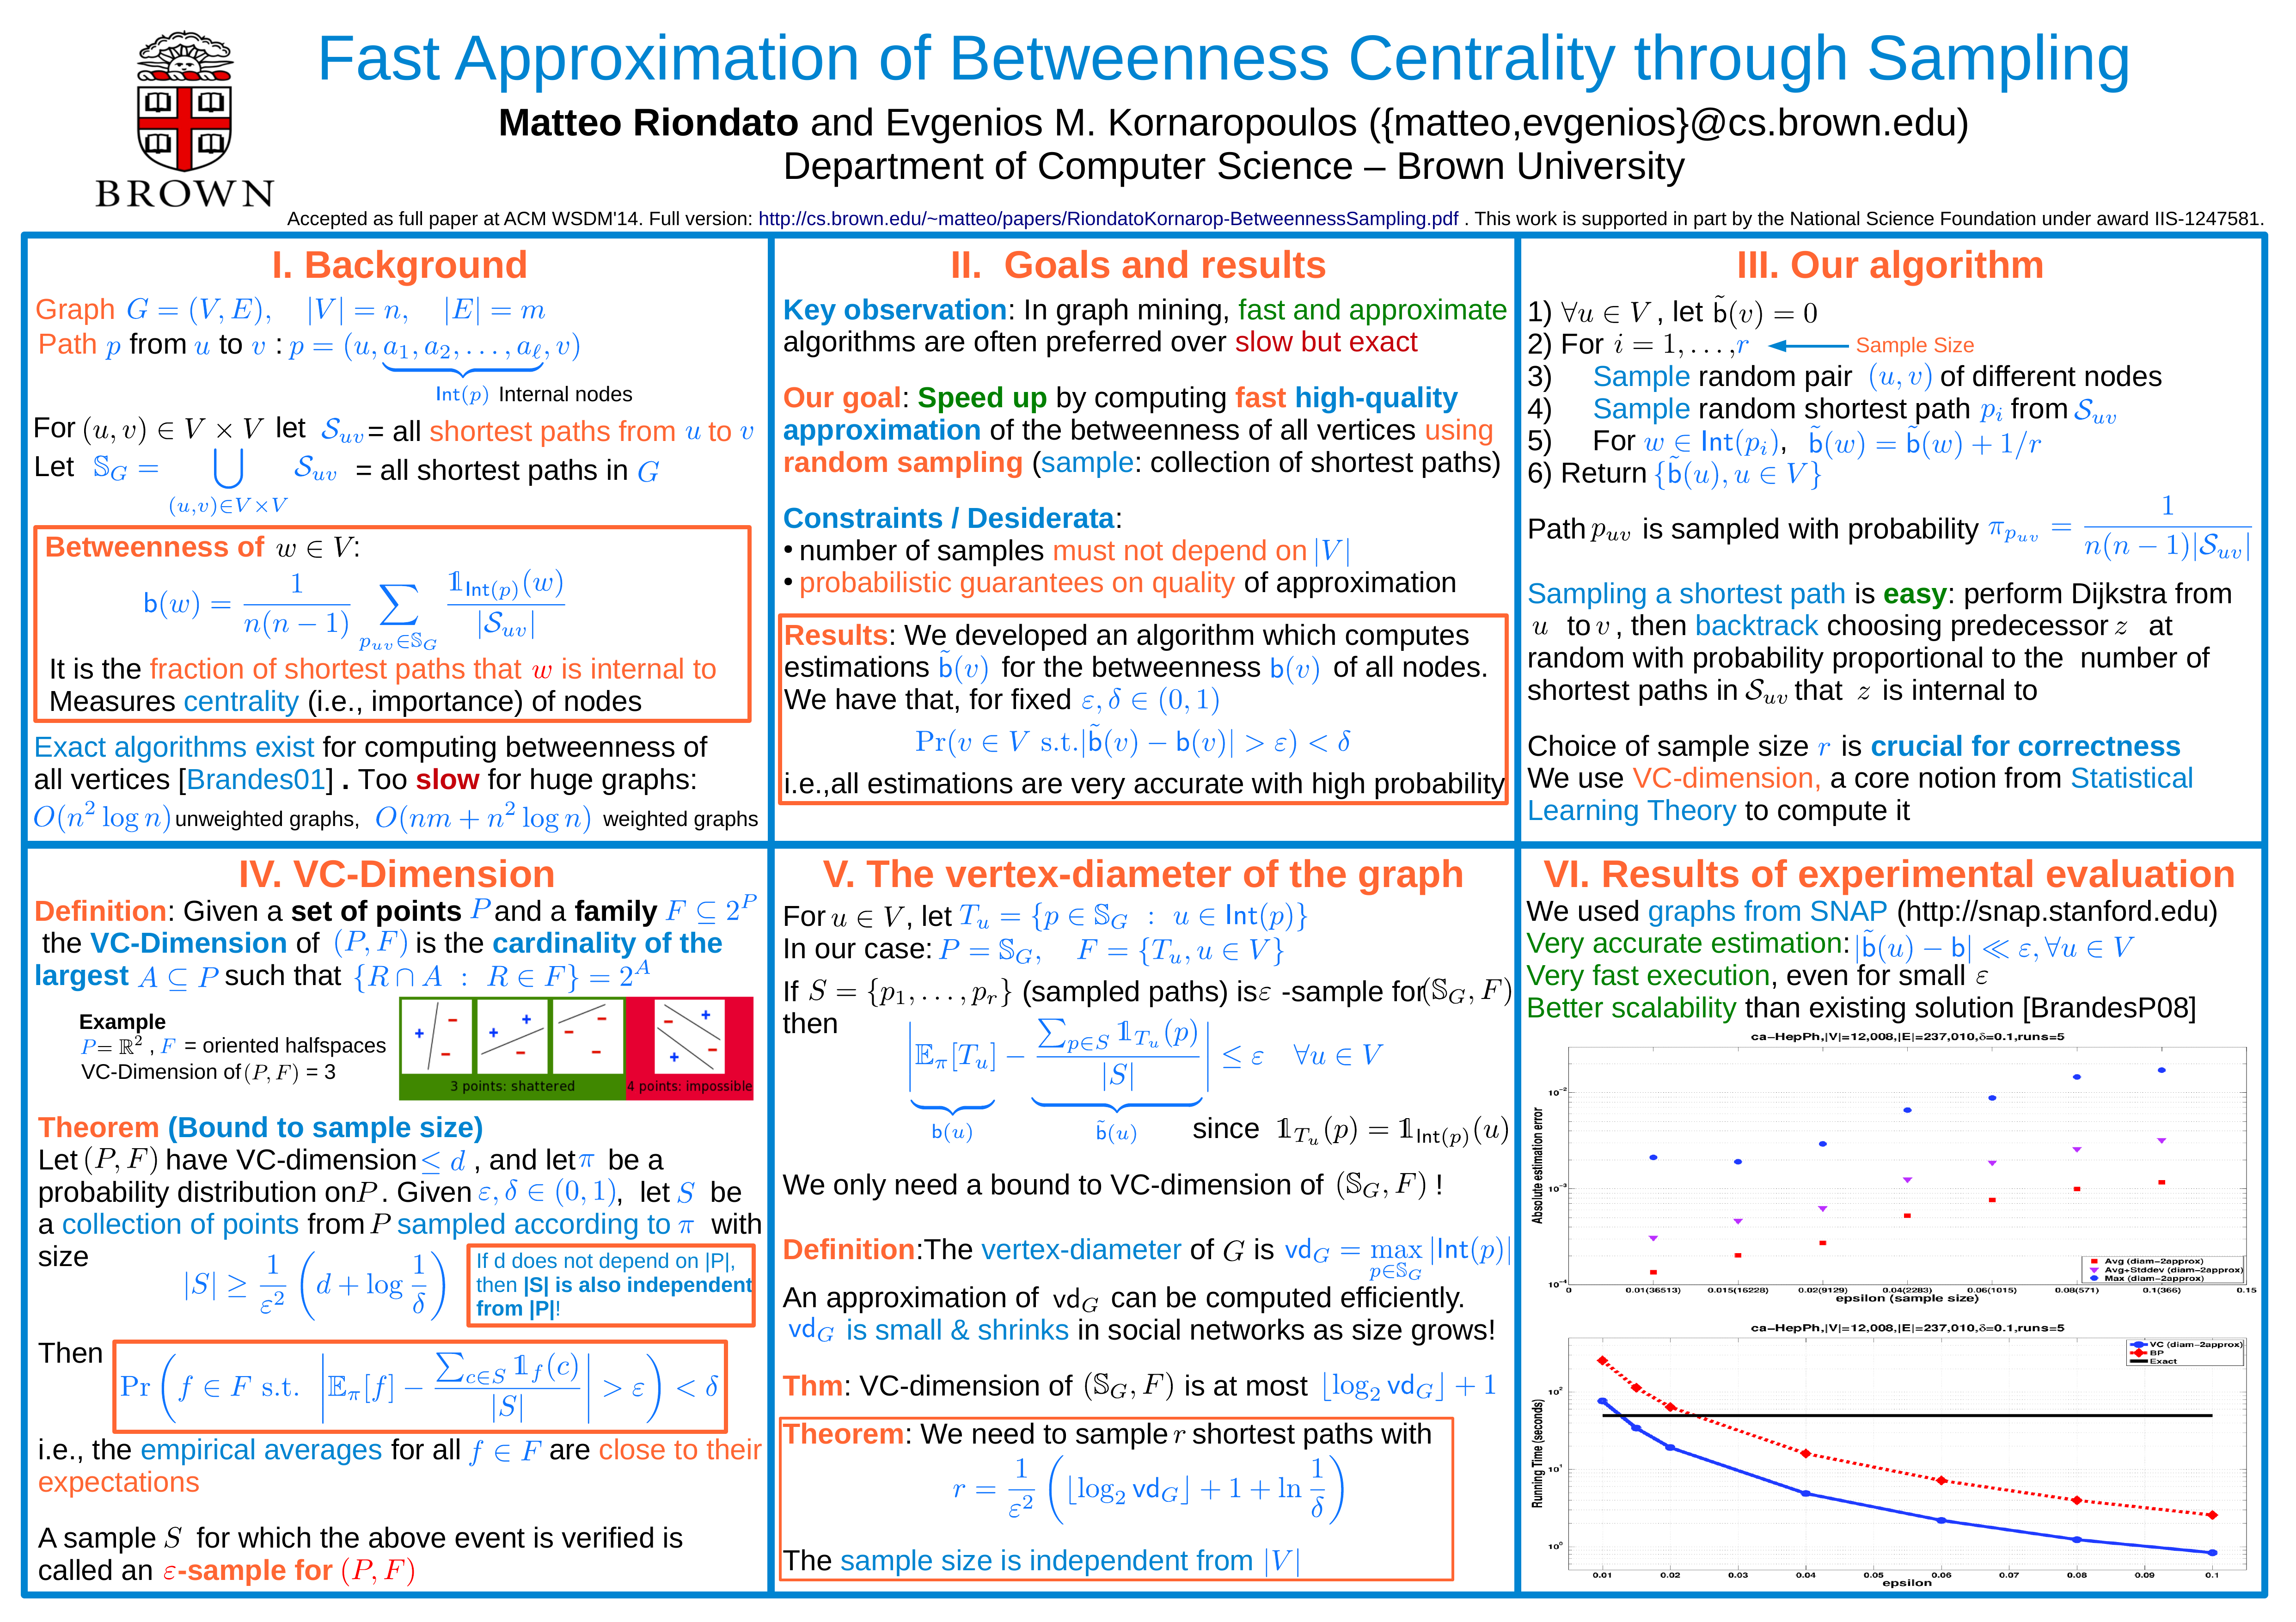

Fast Approximation of Betweenness Centrality through Sampling
Matteo Riondato and Evgenios M. Kornaropoulos ({matteo,evgenios}@cs.brown.edu)
Department of Computer Science – Brown University
Accepted as full paper at ACM WSDM'14. Full version: http://cs.brown.edu/~matteo/papers/RiondatoKornarop-BetweennessSampling.pdf . This work is supported in part by the National Science Foundation under award IIS-1247581.
I. Background
II. Goals and results
III. Our algorithm
Graph
Key observation: In graph mining, fast and approximate algorithms are often preferred over slow but exact
Our goal: Speed up by computing fast high-quality approximation of the betweenness of all vertices using random sampling (sample: collection of shortest paths)
Constraints / Desiderata:
number of samples must not depend on
probabilistic guarantees on quality of approximation
1) , let
2) For
3) Sample random pair of different nodes
4) Sample random shortest path from
5) For ,
6) Return
Path is sampled with probability
Sampling a shortest path is easy: perform Dijkstra from to , then backtrack choosing predecessor at random with probability proportional to the number of shortest paths in that is internal to
Choice of sample size is crucial for correctness
We use VC-dimension, a core notion from Statistical Learning Theory to compute it
Path from to :
Sample Size
Internal nodes
For , let
= all shortest paths from to
Let
= all shortest paths in
Betweenness of :
Results: We developed an algorithm which computes estimations for the betweenness of all nodes. We have that, for fixed
It is the fraction of shortest paths that is internal to
Measures centrality (i.e., importance) of nodes
Exact algorithms exist for computing betweenness of all vertices [Brandes01] . Too slow for huge graphs:
i.e.,all estimations are very accurate with high probability
 unweighted graphs,
weighted graphs
V. The vertex-diameter of the graph
VI. Results of experimental evaluation
IV. VC-Dimension
Definition: Given a set of points and a family the VC-Dimension of is the cardinality of the largest such that
We used graphs from SNAP (http://snap.stanford.edu)
Very accurate estimation:
Very fast execution, even for small
Better scalability than existing solution [BrandesP08]
For , let
In our case:
If (sampled paths) is -sample for then
We only need a bound to VC-dimension of !
Definition:The vertex-diameter of is
An approximation of can be computed efficiently.
 is small & shrinks in social networks as size grows!
Thm: VC-dimension of is at most
Theorem: We need to sample shortest paths with
Example
	 , = oriented halfspaces
VC-Dimension of = 3
Theorem (Bound to sample size)
Let have VC-dimension , and let be a probability distribution on . Given , let be a collection of points from sampled according to with size
Then
i.e., the empirical averages for all are close to their expectations
A sample for which the above event is verified is called an -sample for
since
If d does not depend on |P|, then |S| is also independent from |P|!
The sample size is independent from